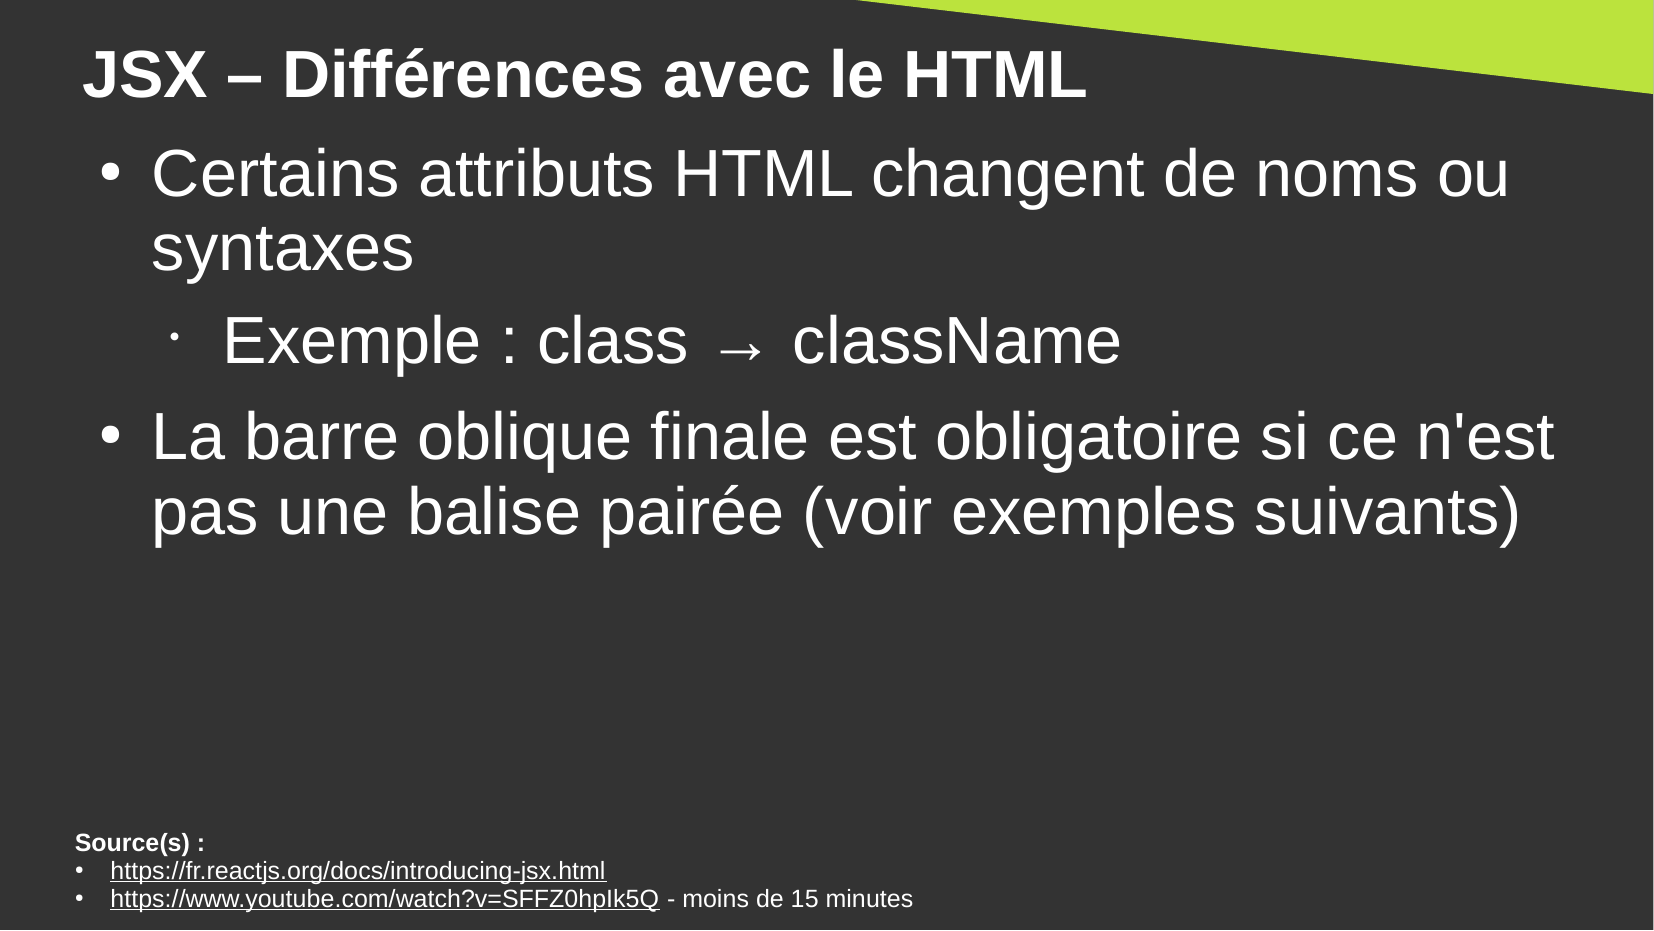

# JSX – Différences avec le HTML
Certains attributs HTML changent de noms ou syntaxes
Exemple : class → className
La barre oblique finale est obligatoire si ce n'est pas une balise pairée (voir exemples suivants)
Source(s) :
https://fr.reactjs.org/docs/introducing-jsx.html
https://www.youtube.com/watch?v=SFFZ0hpIk5Q - moins de 15 minutes